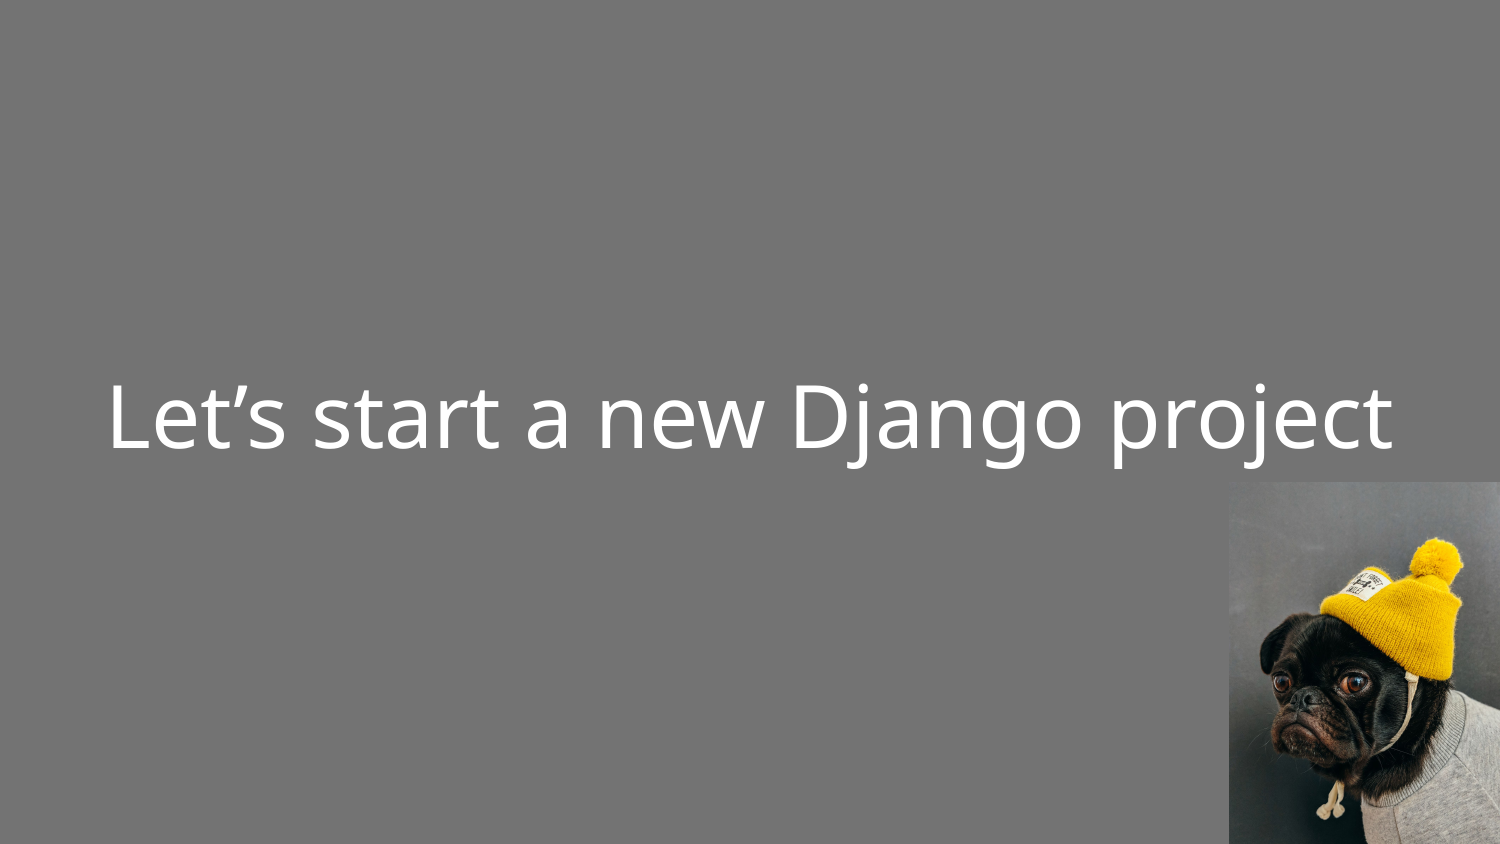

# Let’s start a new Django project